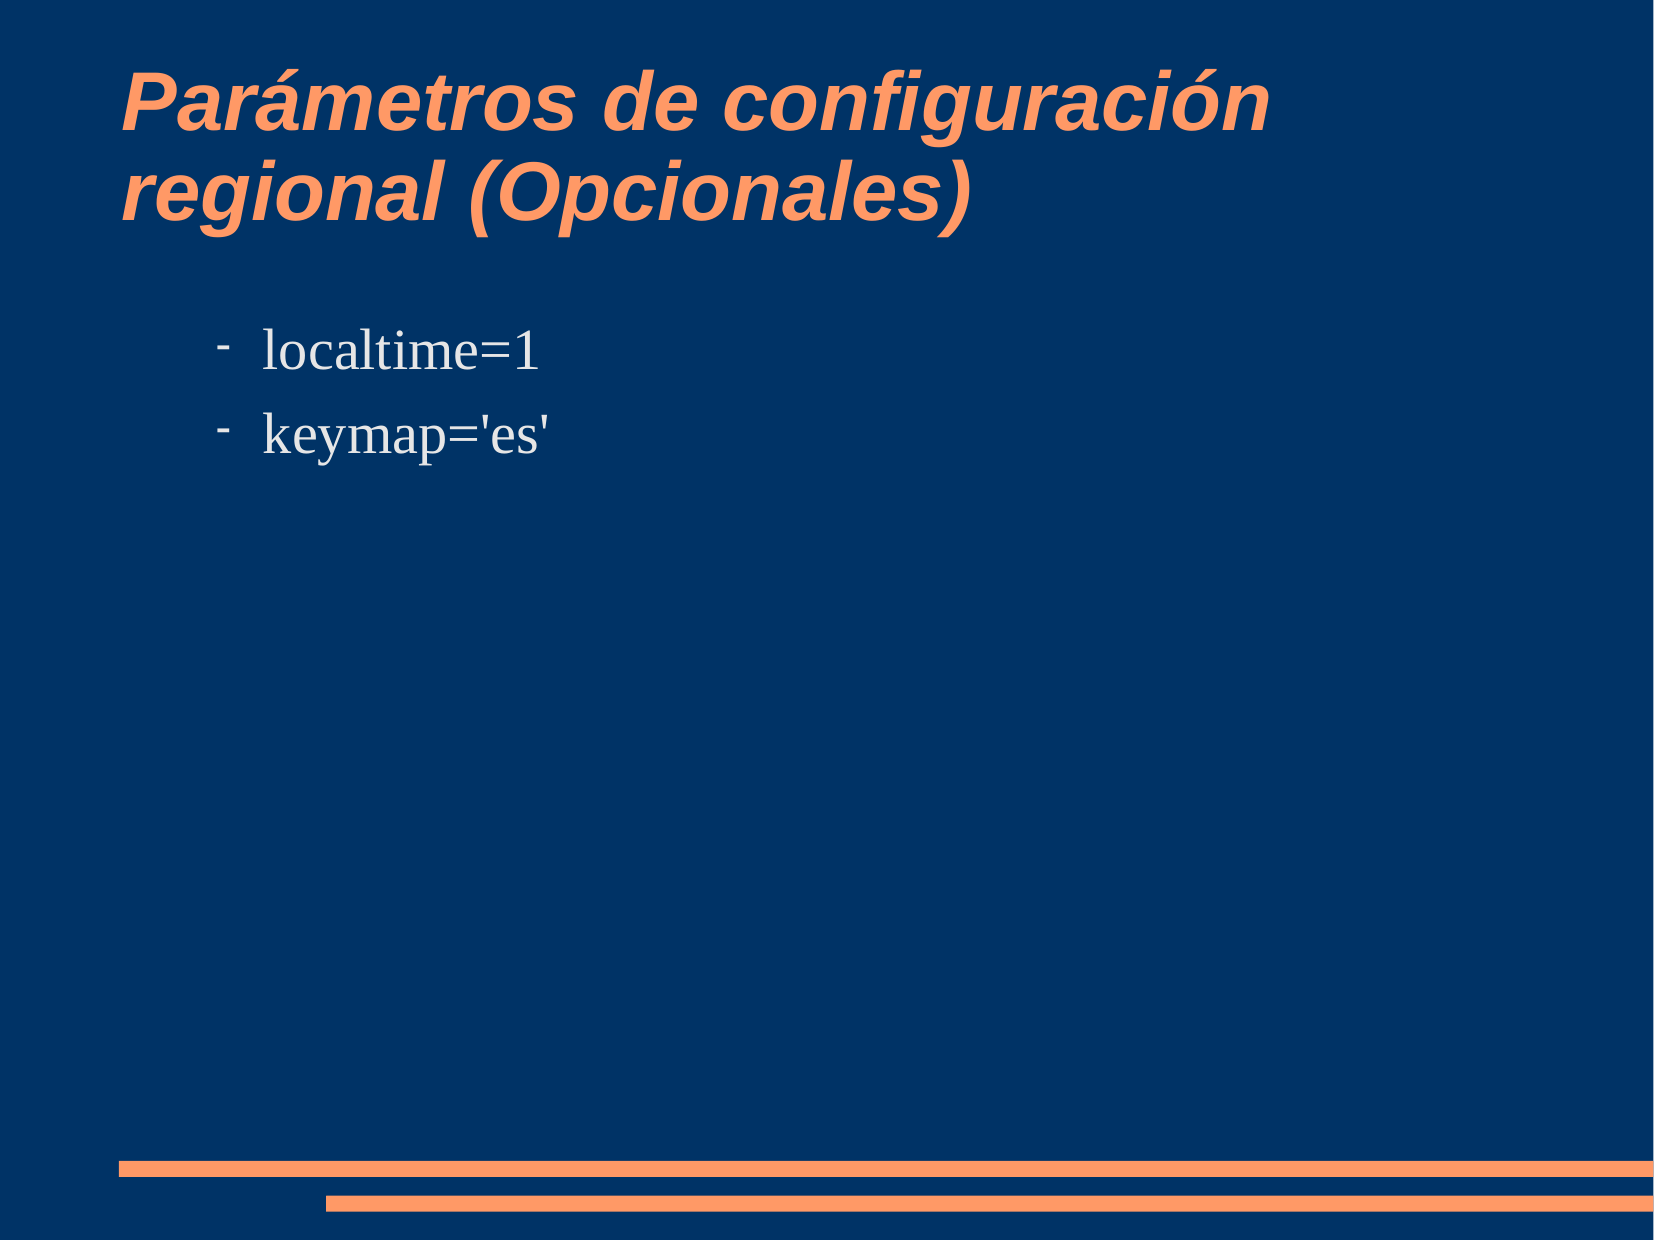

# Parámetros de configuración regional (Opcionales)‏
localtime=1
keymap='es'